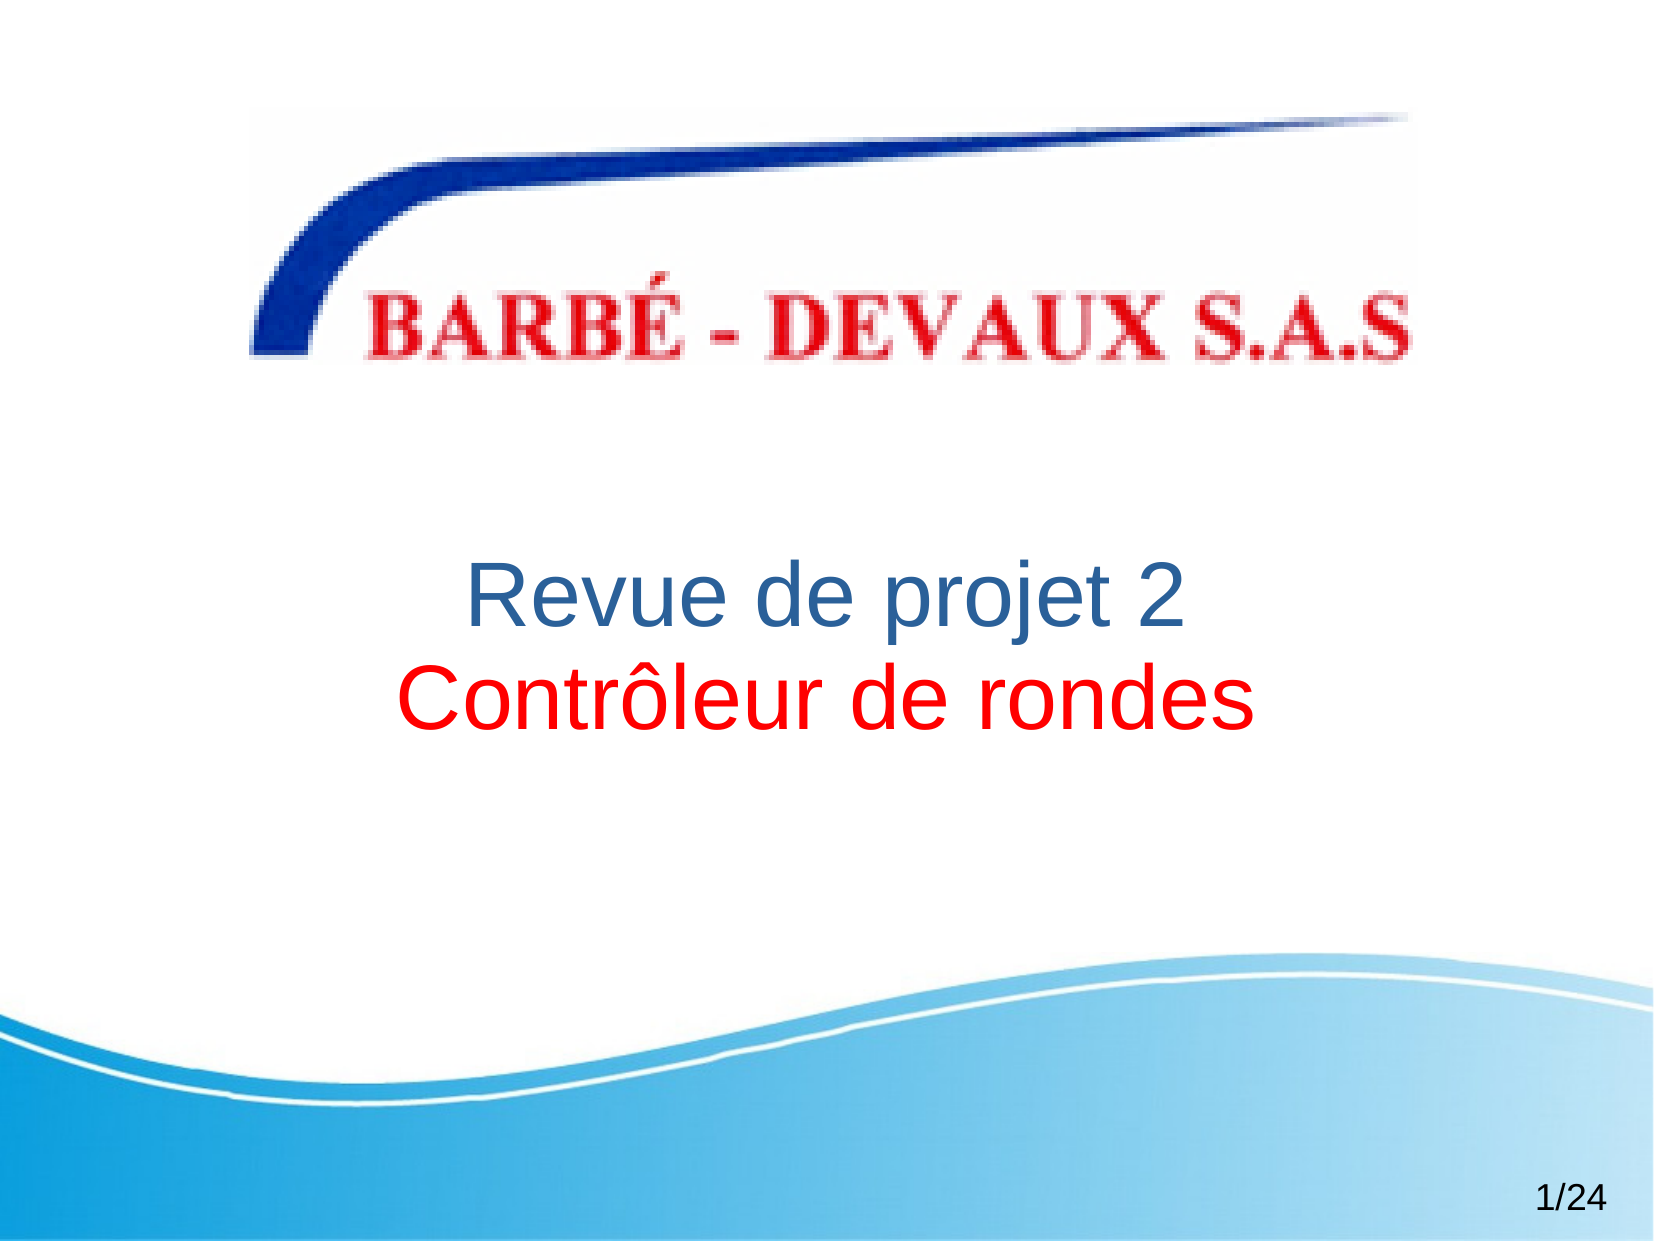

# Revue de projet 2 Contrôleur de rondes